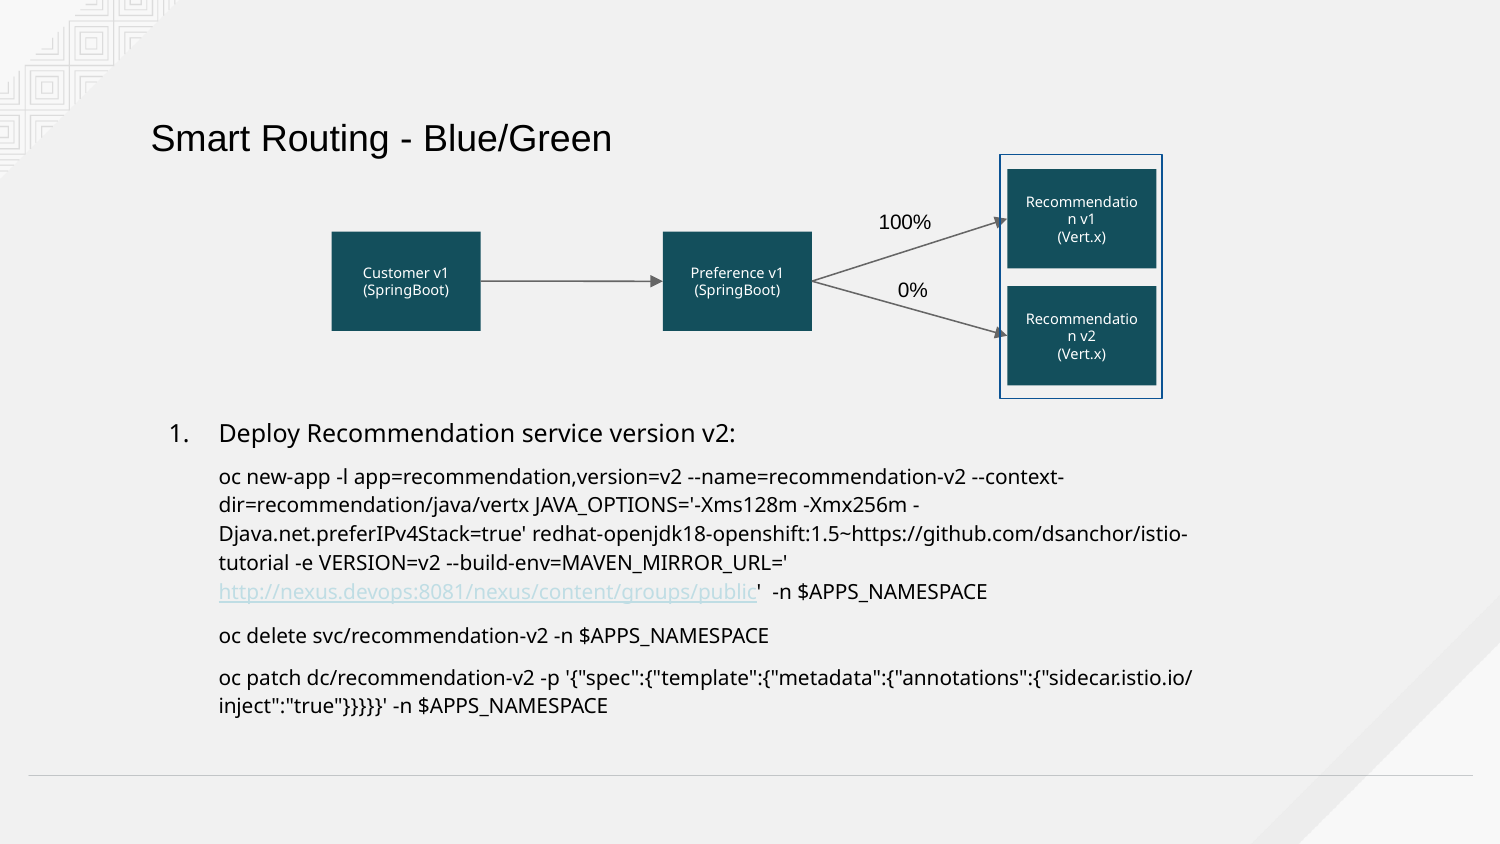

# Smart Routing - Blue/Green
Recommendation v1
(Vert.x)
100%
Customer v1
(SpringBoot)
Preference v1
(SpringBoot)
0%
Recommendation v2
(Vert.x)
Deploy Recommendation service version v2:
oc new-app -l app=recommendation,version=v2 --name=recommendation-v2 --context-dir=recommendation/java/vertx JAVA_OPTIONS='-Xms128m -Xmx256m -Djava.net.preferIPv4Stack=true' redhat-openjdk18-openshift:1.5~https://github.com/dsanchor/istio-tutorial -e VERSION=v2 --build-env=MAVEN_MIRROR_URL='http://nexus.devops:8081/nexus/content/groups/public' -n $APPS_NAMESPACE
oc delete svc/recommendation-v2 -n $APPS_NAMESPACE
oc patch dc/recommendation-v2 -p '{"spec":{"template":{"metadata":{"annotations":{"sidecar.istio.io/inject":"true"}}}}}' -n $APPS_NAMESPACE